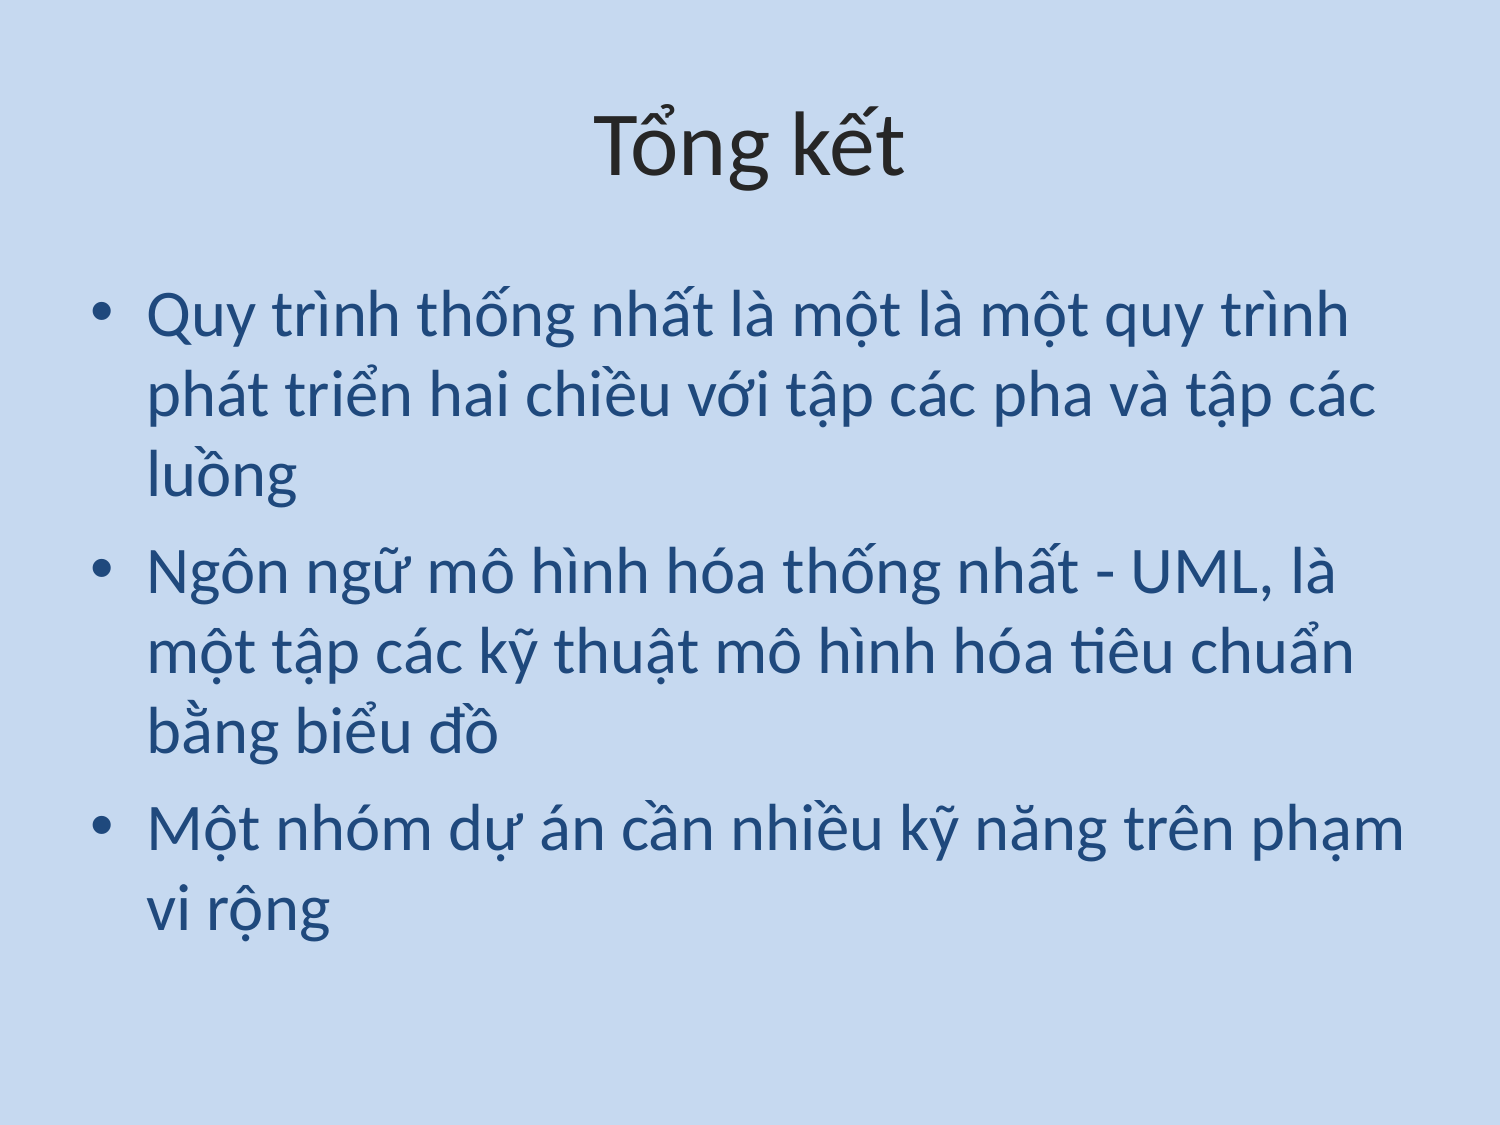

# Tổng kết
Quy trình thống nhất là một là một quy trình phát triển hai chiều với tập các pha và tập các luồng
Ngôn ngữ mô hình hóa thống nhất - UML, là một tập các kỹ thuật mô hình hóa tiêu chuẩn bằng biểu đồ
Một nhóm dự án cần nhiều kỹ năng trên phạm vi rộng